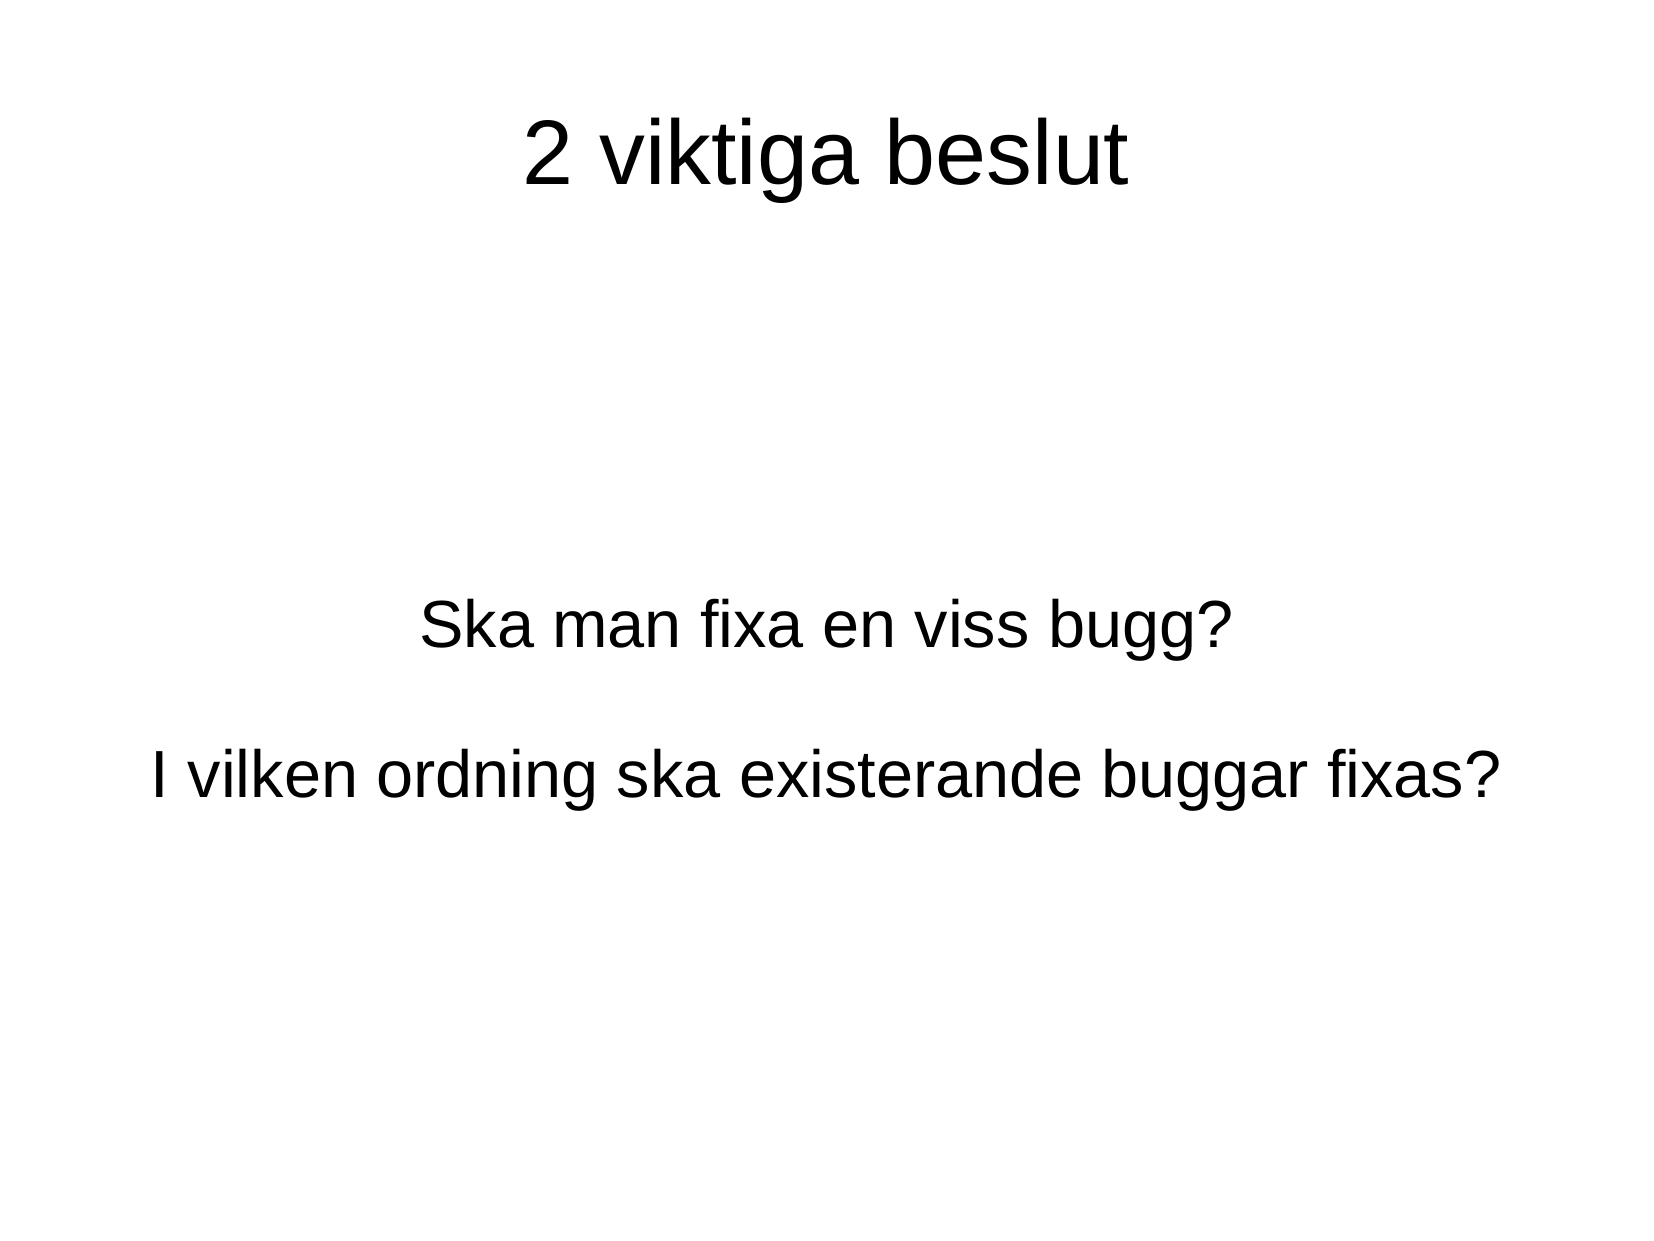

# 2 viktiga beslut
Ska man fixa en viss bugg?
I vilken ordning ska existerande buggar fixas?